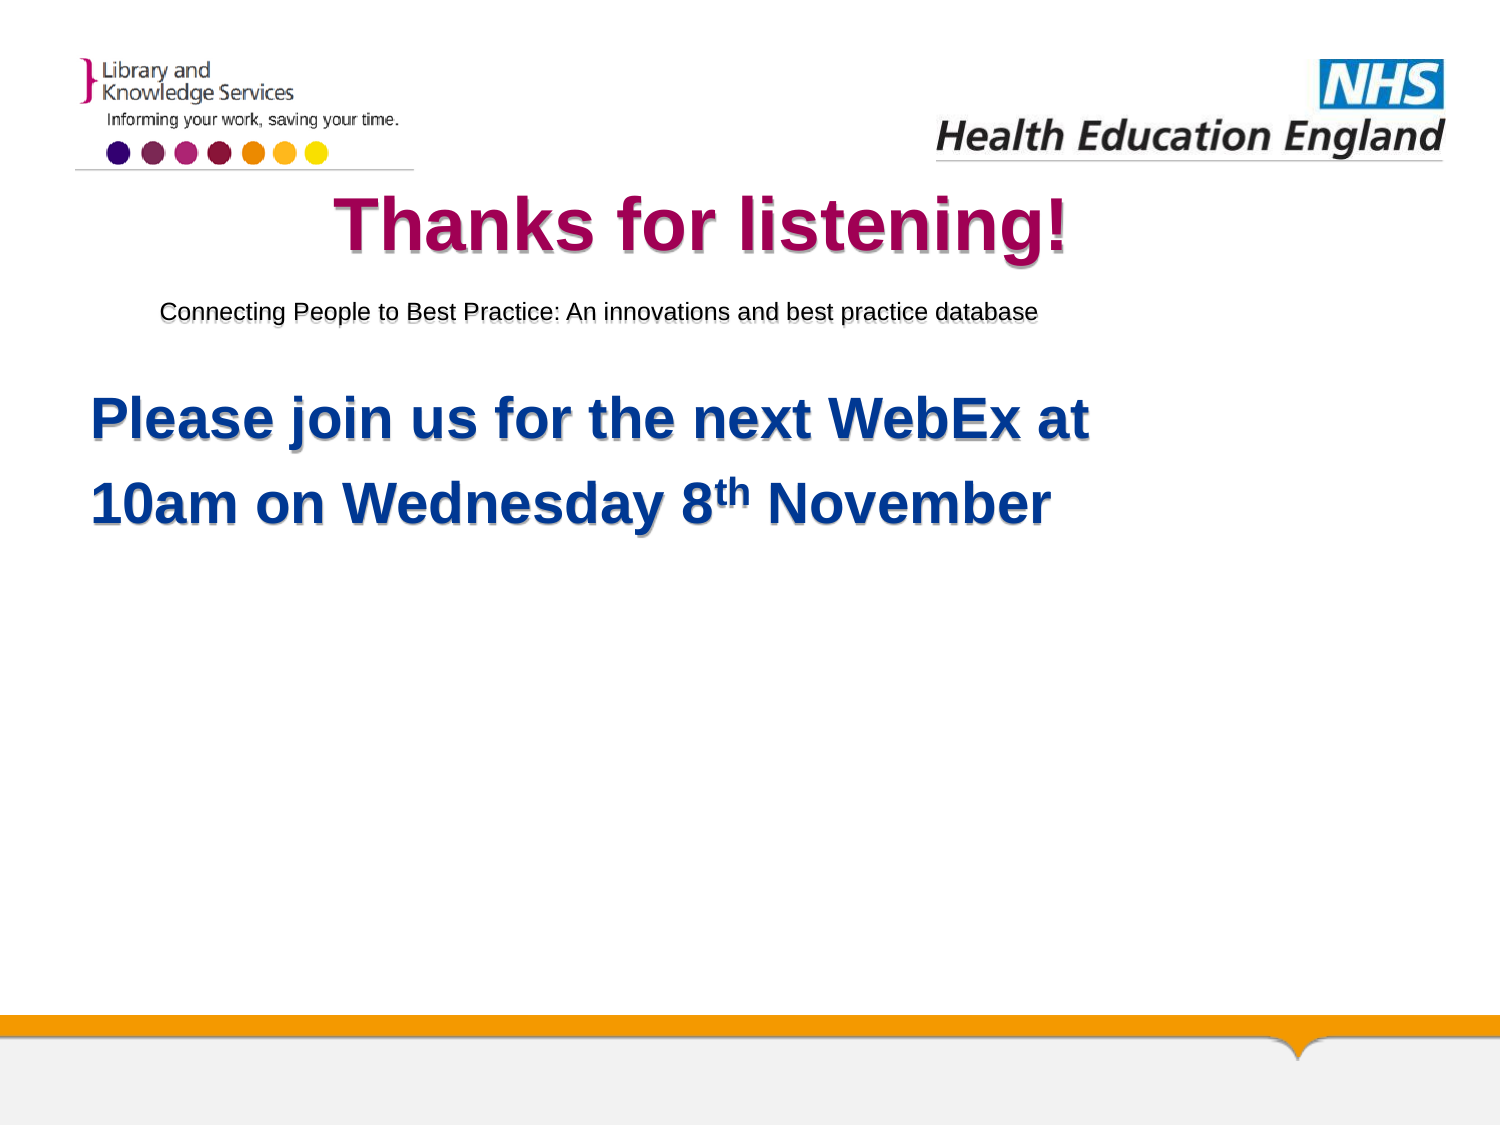

# Thanks for listening!
Please join us for the next WebEx at
10am on Wednesday 8th November
Connecting People to Best Practice: An innovations and best practice database